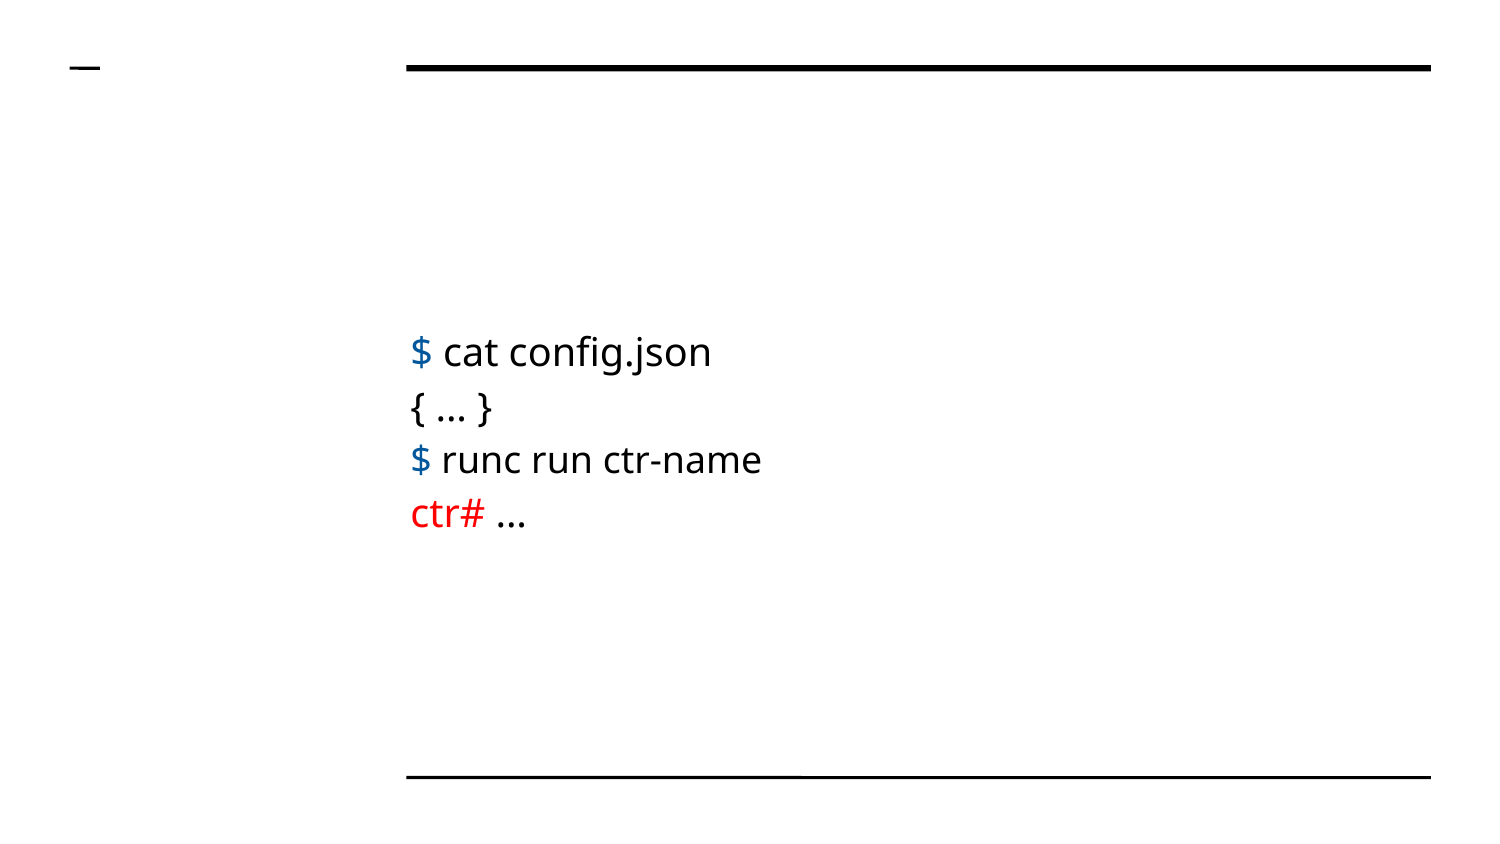

# $ cat config.json { ... } $ runc run ctr-name ctr# ...